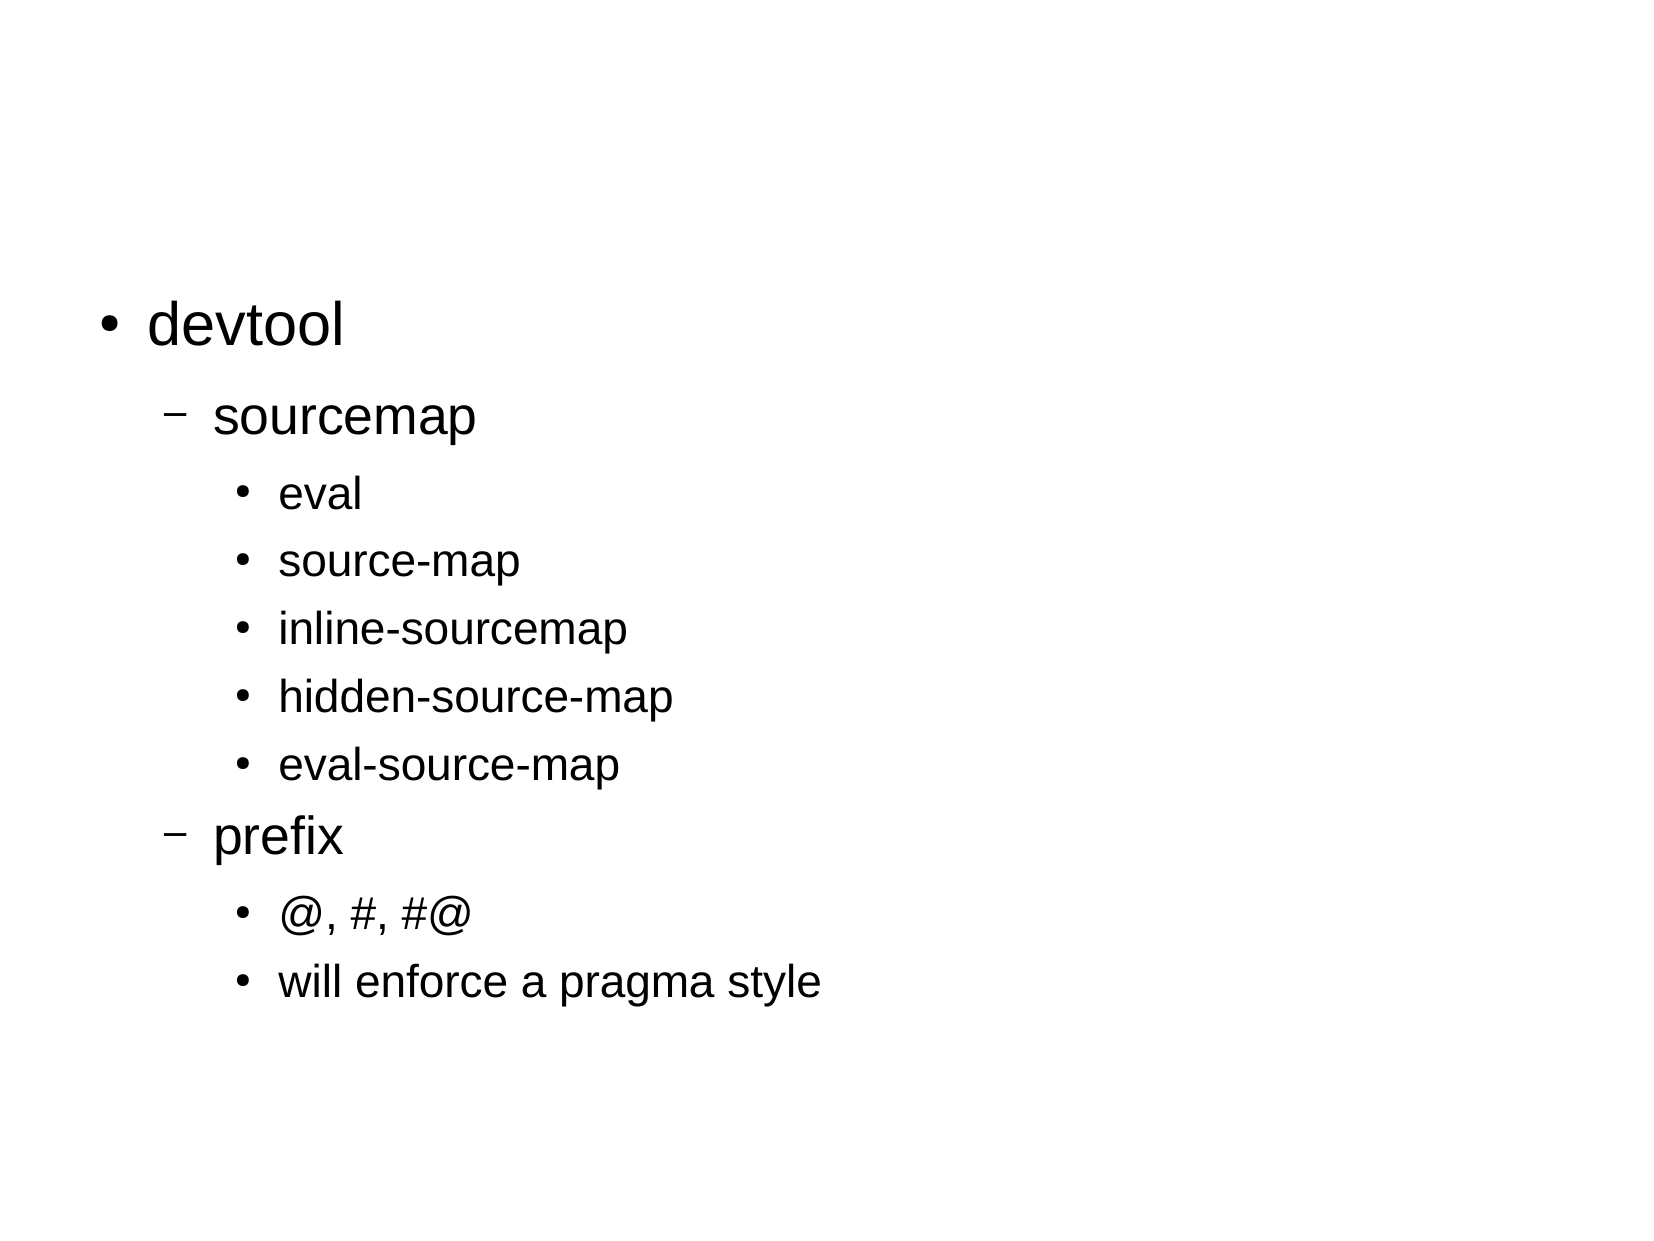

#
devtool
sourcemap
eval
source-map
inline-sourcemap
hidden-source-map
eval-source-map
prefix
@, #, #@
will enforce a pragma style